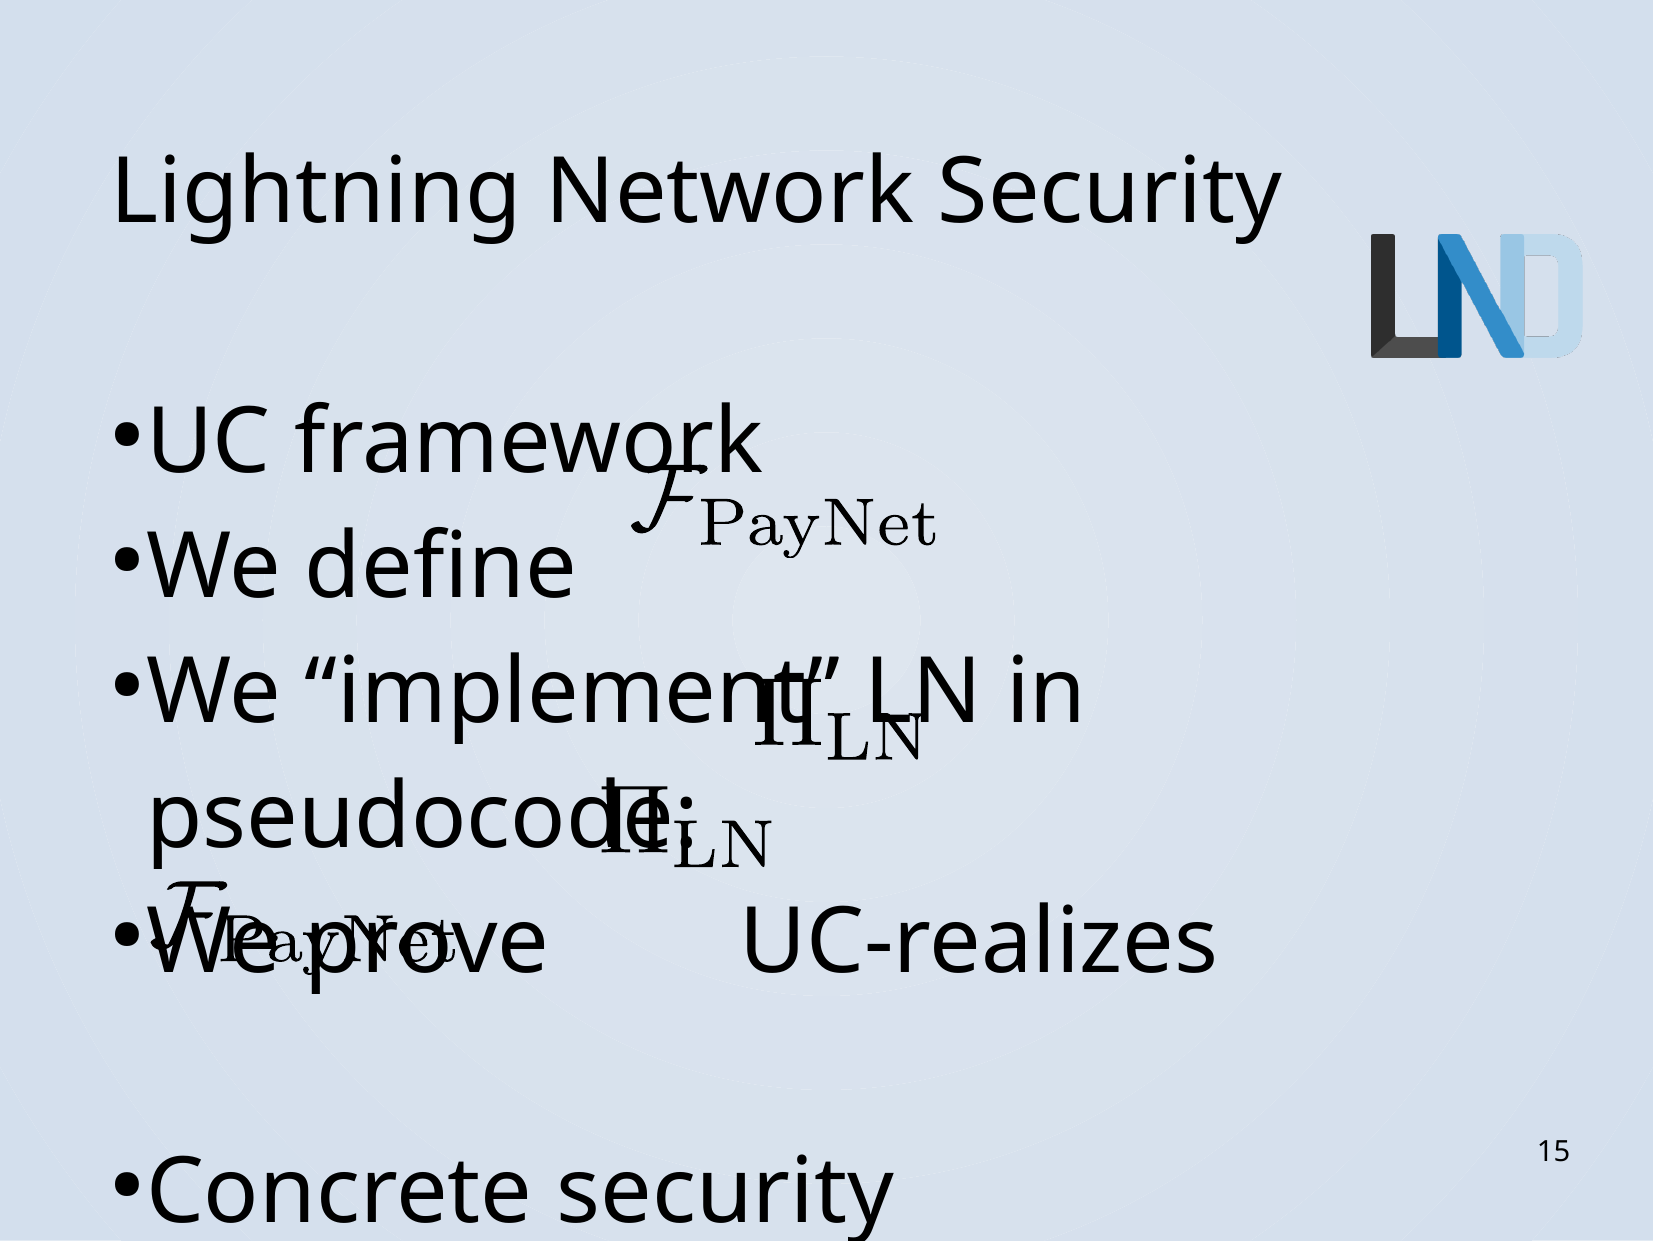

Lightning Network Security
UC framework
We define
We “implement” LN in pseudocode:
We prove UC-realizes
Concrete security
15